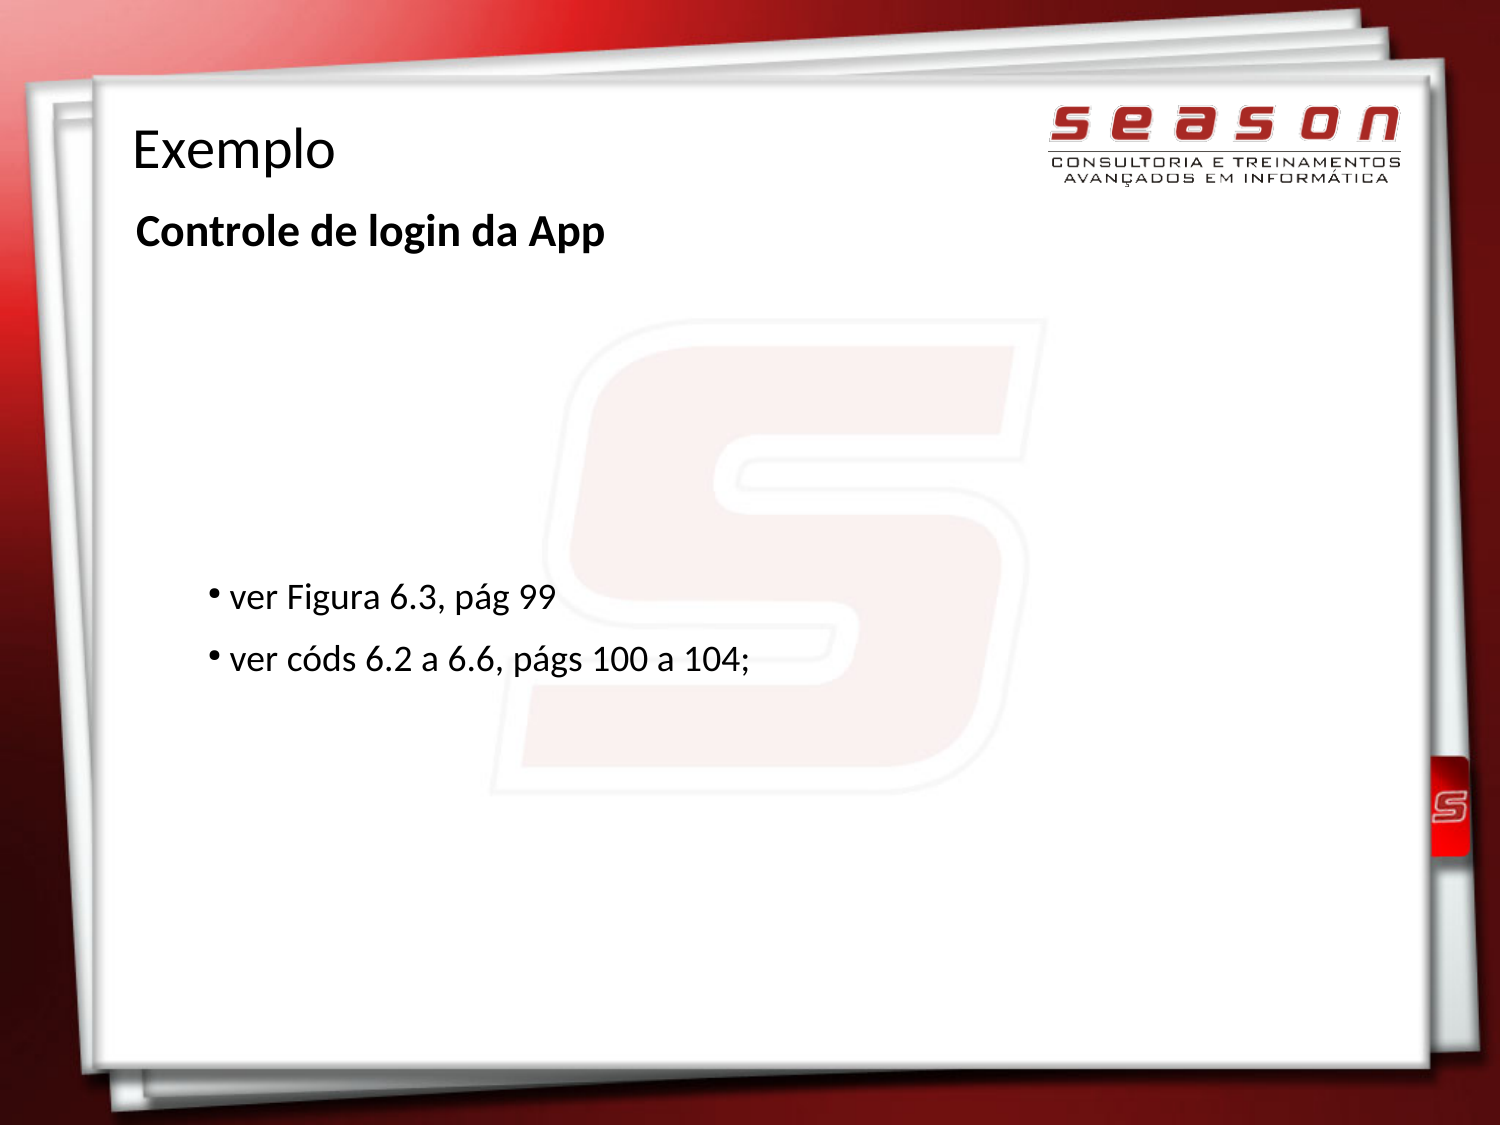

# Exemplo
Controle de login da App
 ver Figura 6.3, pág 99
 ver códs 6.2 a 6.6, págs 100 a 104;